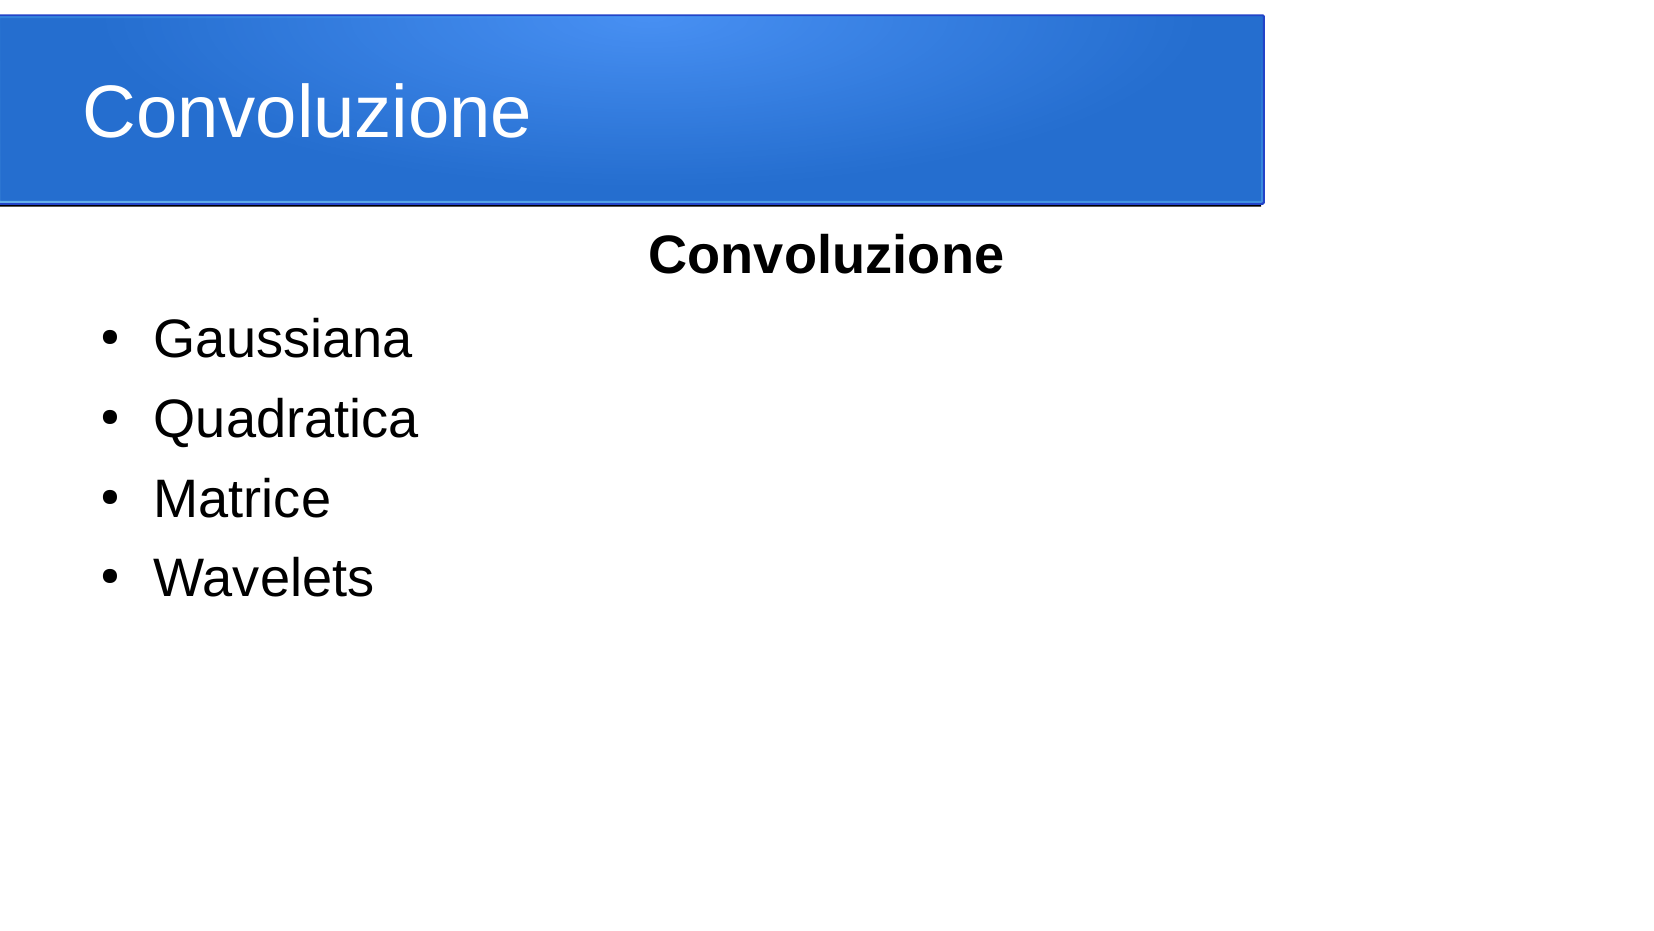

# Convoluzione
Convoluzione
Gaussiana
Quadratica
Matrice
Wavelets